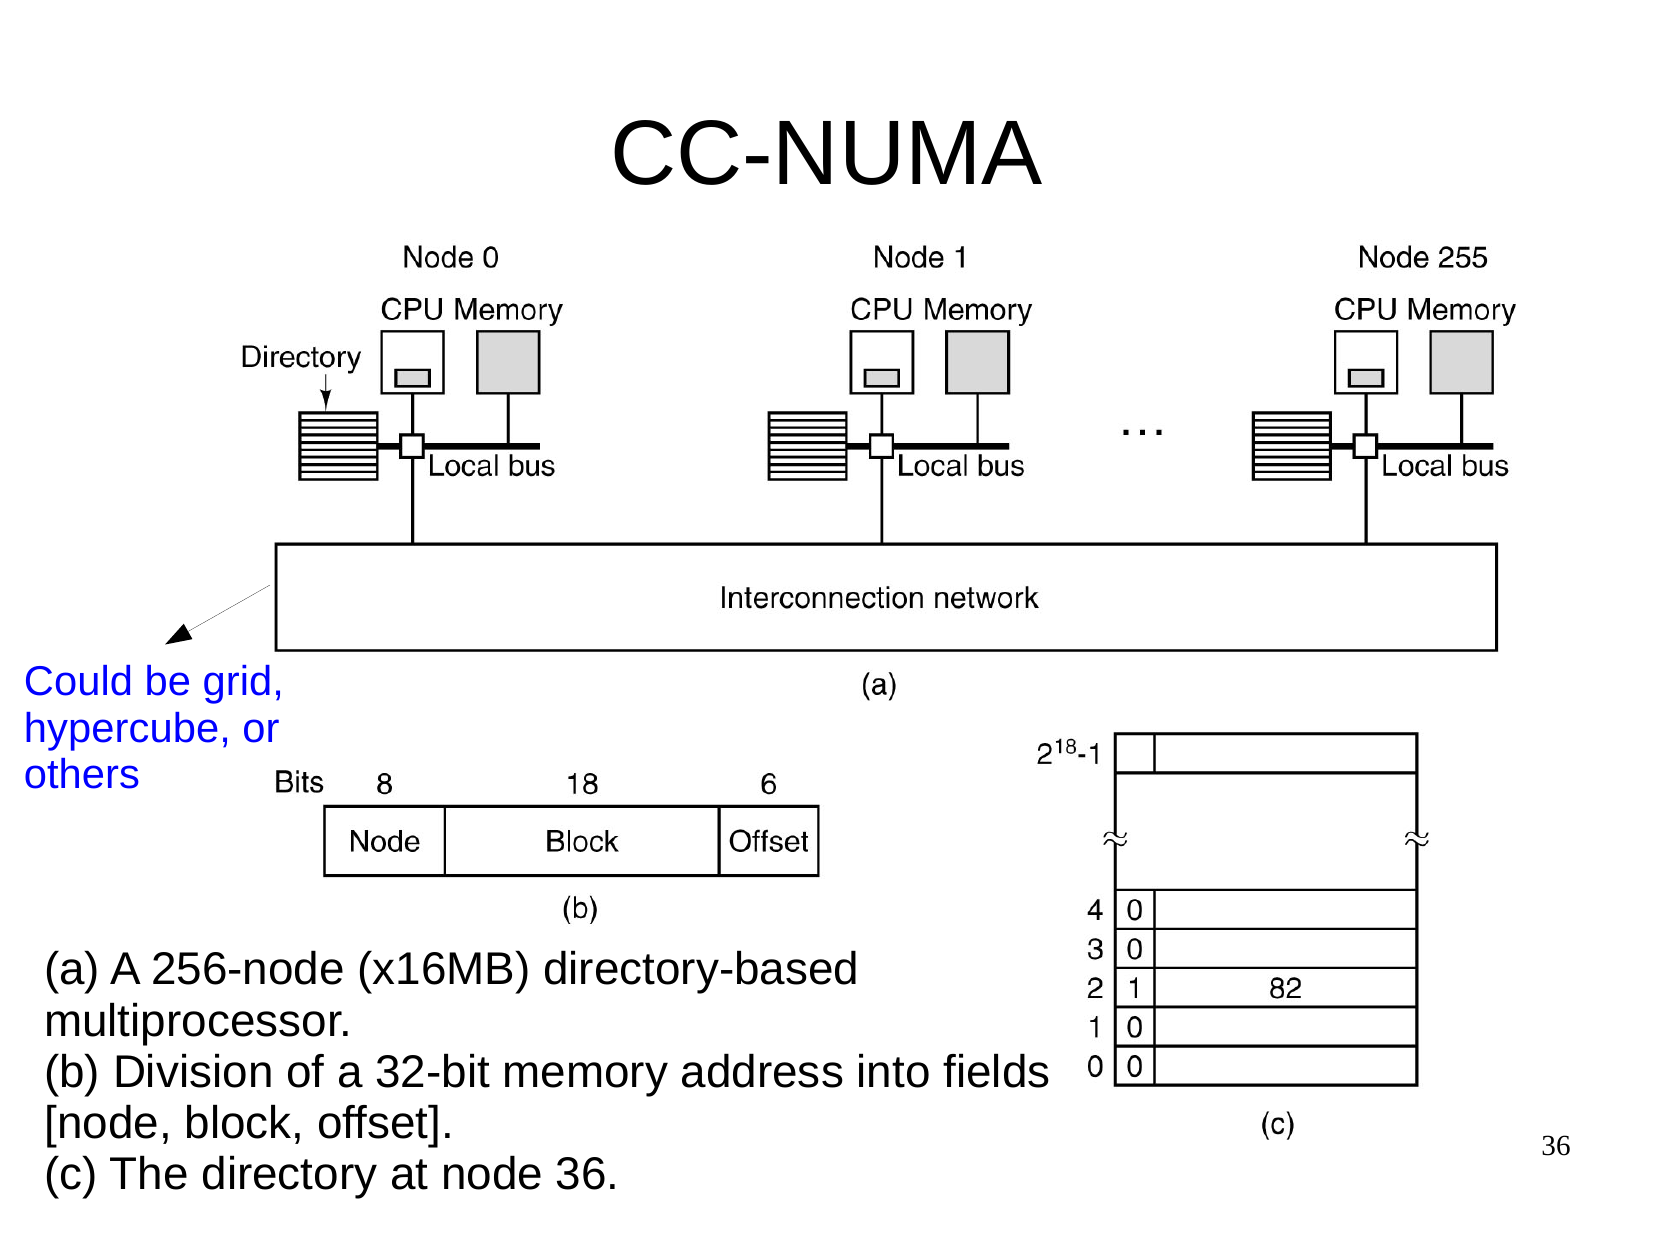

# CC-NUMA
Could be grid, hypercube, or others
(a) A 256-node (x16MB) directory-based multiprocessor.
(b) Division of a 32-bit memory address into fields [node, block, offset].
(c) The directory at node 36.
36